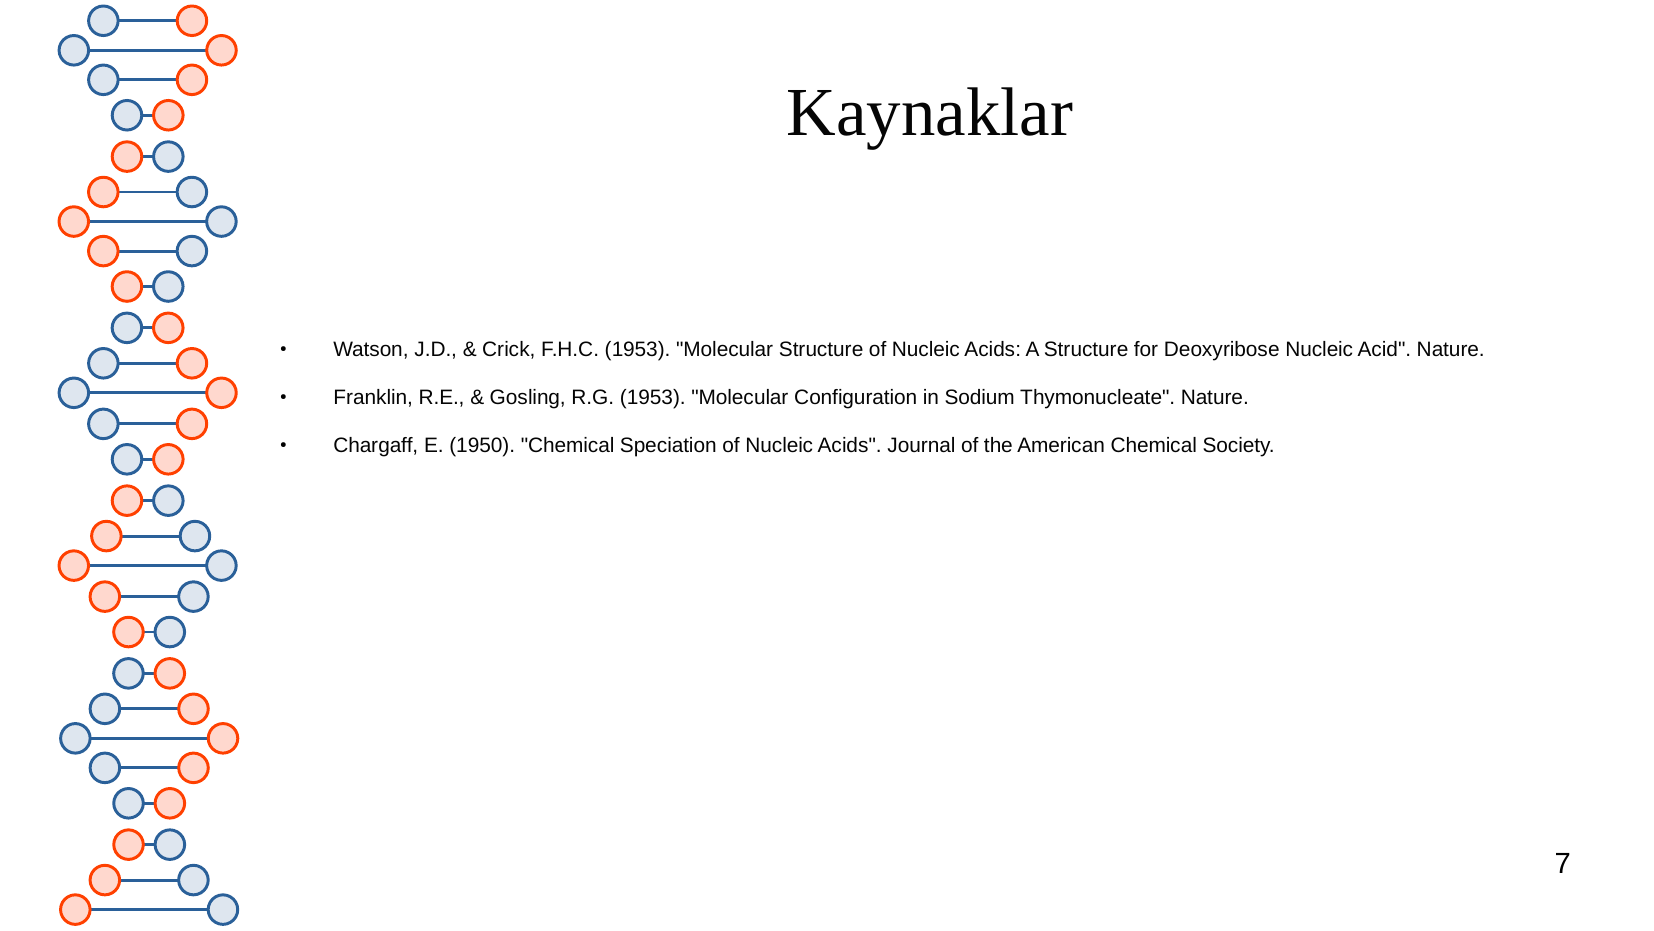

# Kaynaklar
Watson, J.D., & Crick, F.H.C. (1953). "Molecular Structure of Nucleic Acids: A Structure for Deoxyribose Nucleic Acid". Nature.
Franklin, R.E., & Gosling, R.G. (1953). "Molecular Configuration in Sodium Thymonucleate". Nature.
Chargaff, E. (1950). "Chemical Speciation of Nucleic Acids". Journal of the American Chemical Society.
7